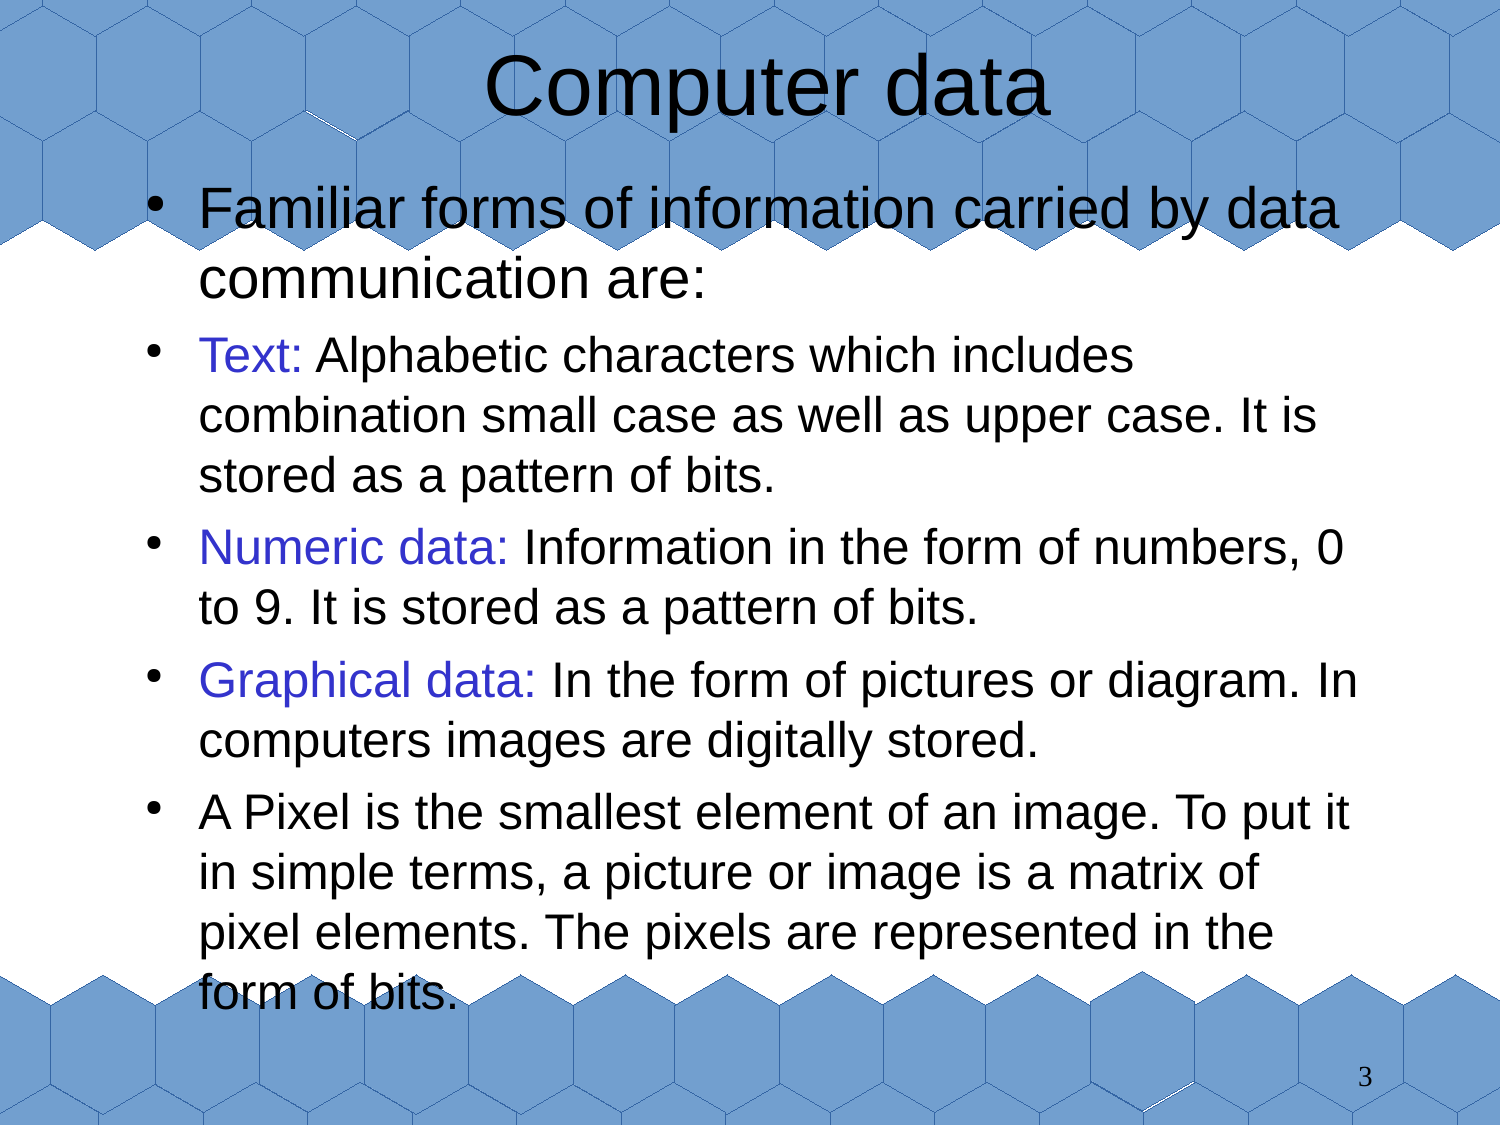

# Computer data
Familiar forms of information carried by data communication are:
Text: Alphabetic characters which includes combination small case as well as upper case. It is stored as a pattern of bits.
Numeric data: Information in the form of numbers, 0 to 9. It is stored as a pattern of bits.
Graphical data: In the form of pictures or diagram. In computers images are digitally stored.
A Pixel is the smallest element of an image. To put it in simple terms, a picture or image is a matrix of pixel elements. The pixels are represented in the form of bits.